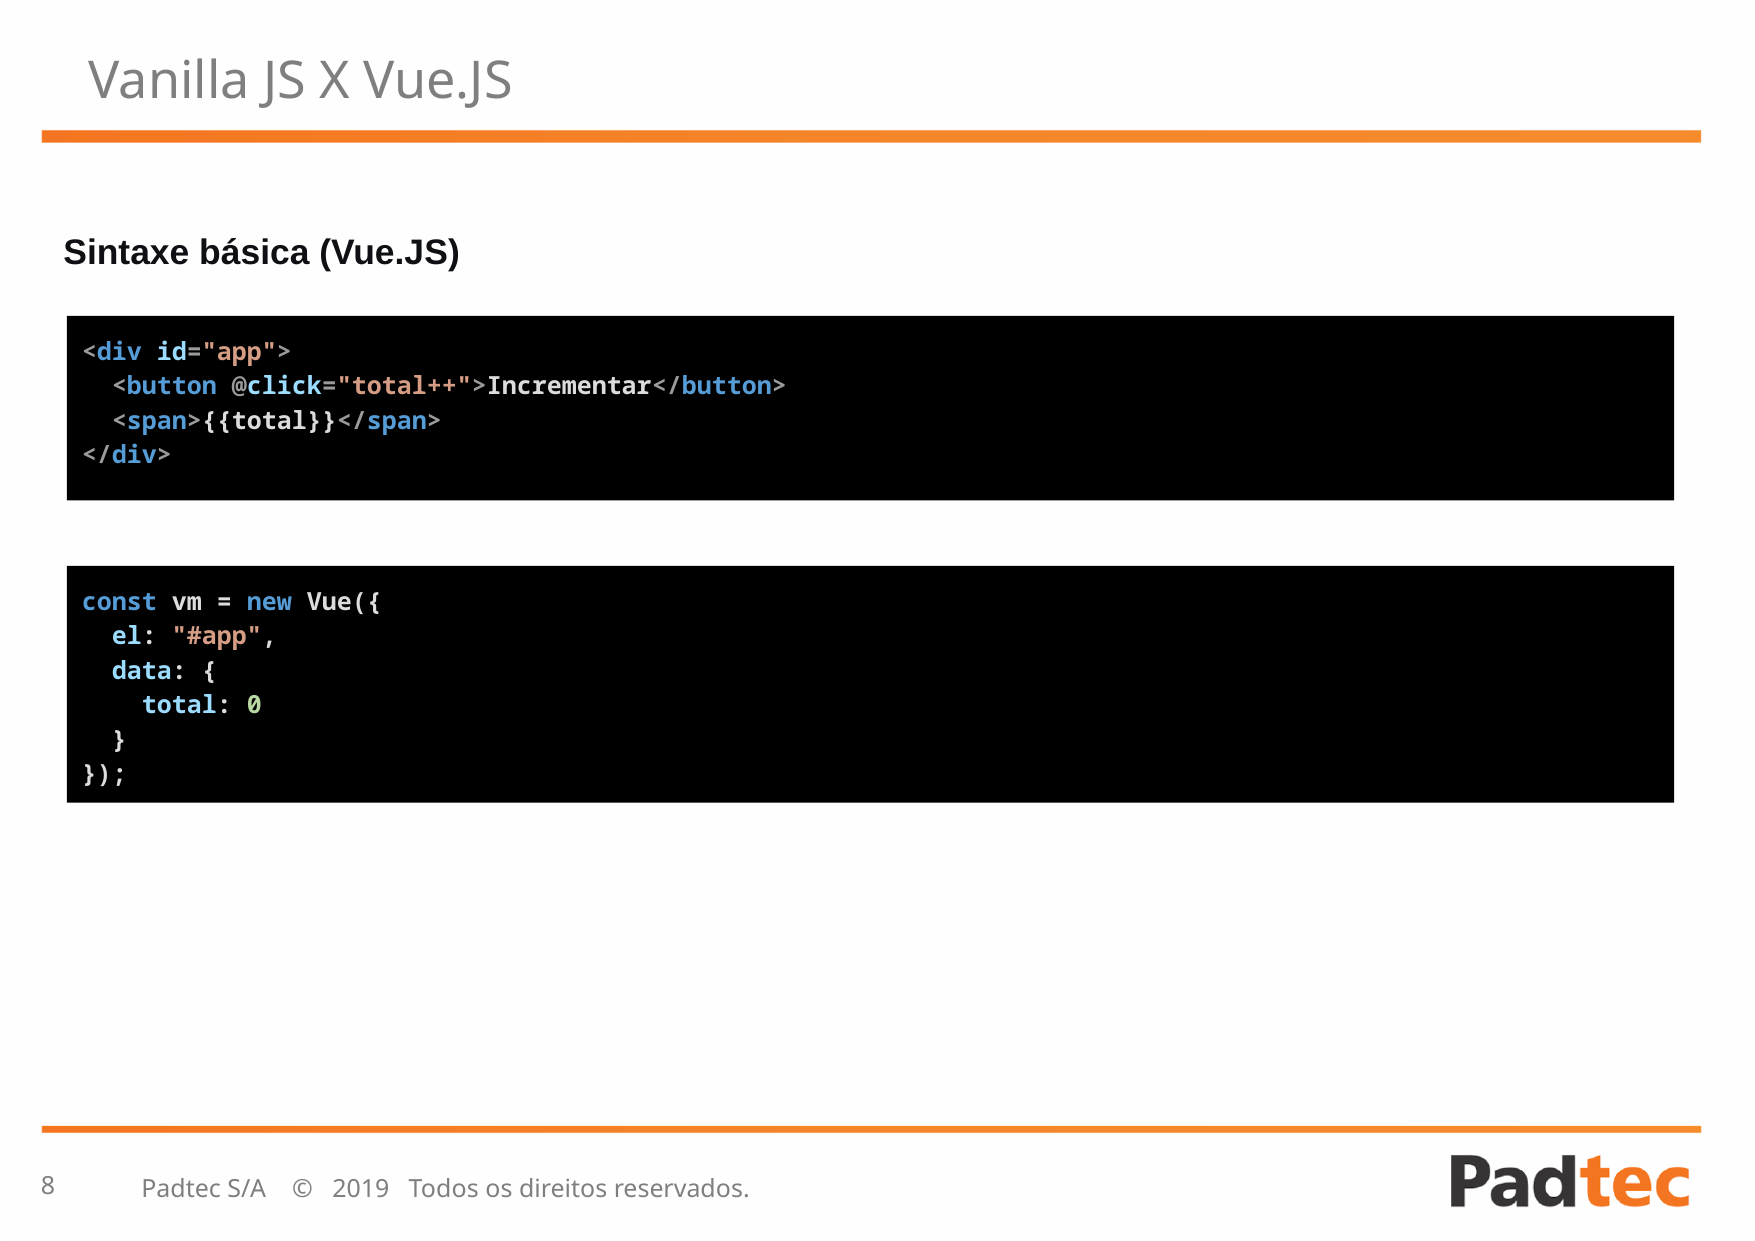

# Vanilla JS X Vue.JS
Sintaxe básica (Vue.JS)
<div id="app">
 <button @click="total++">Incrementar</button>
 <span>{{total}}</span>
</div>
const vm = new Vue({
 el: "#app",
 data: {
 total: 0
 }
});